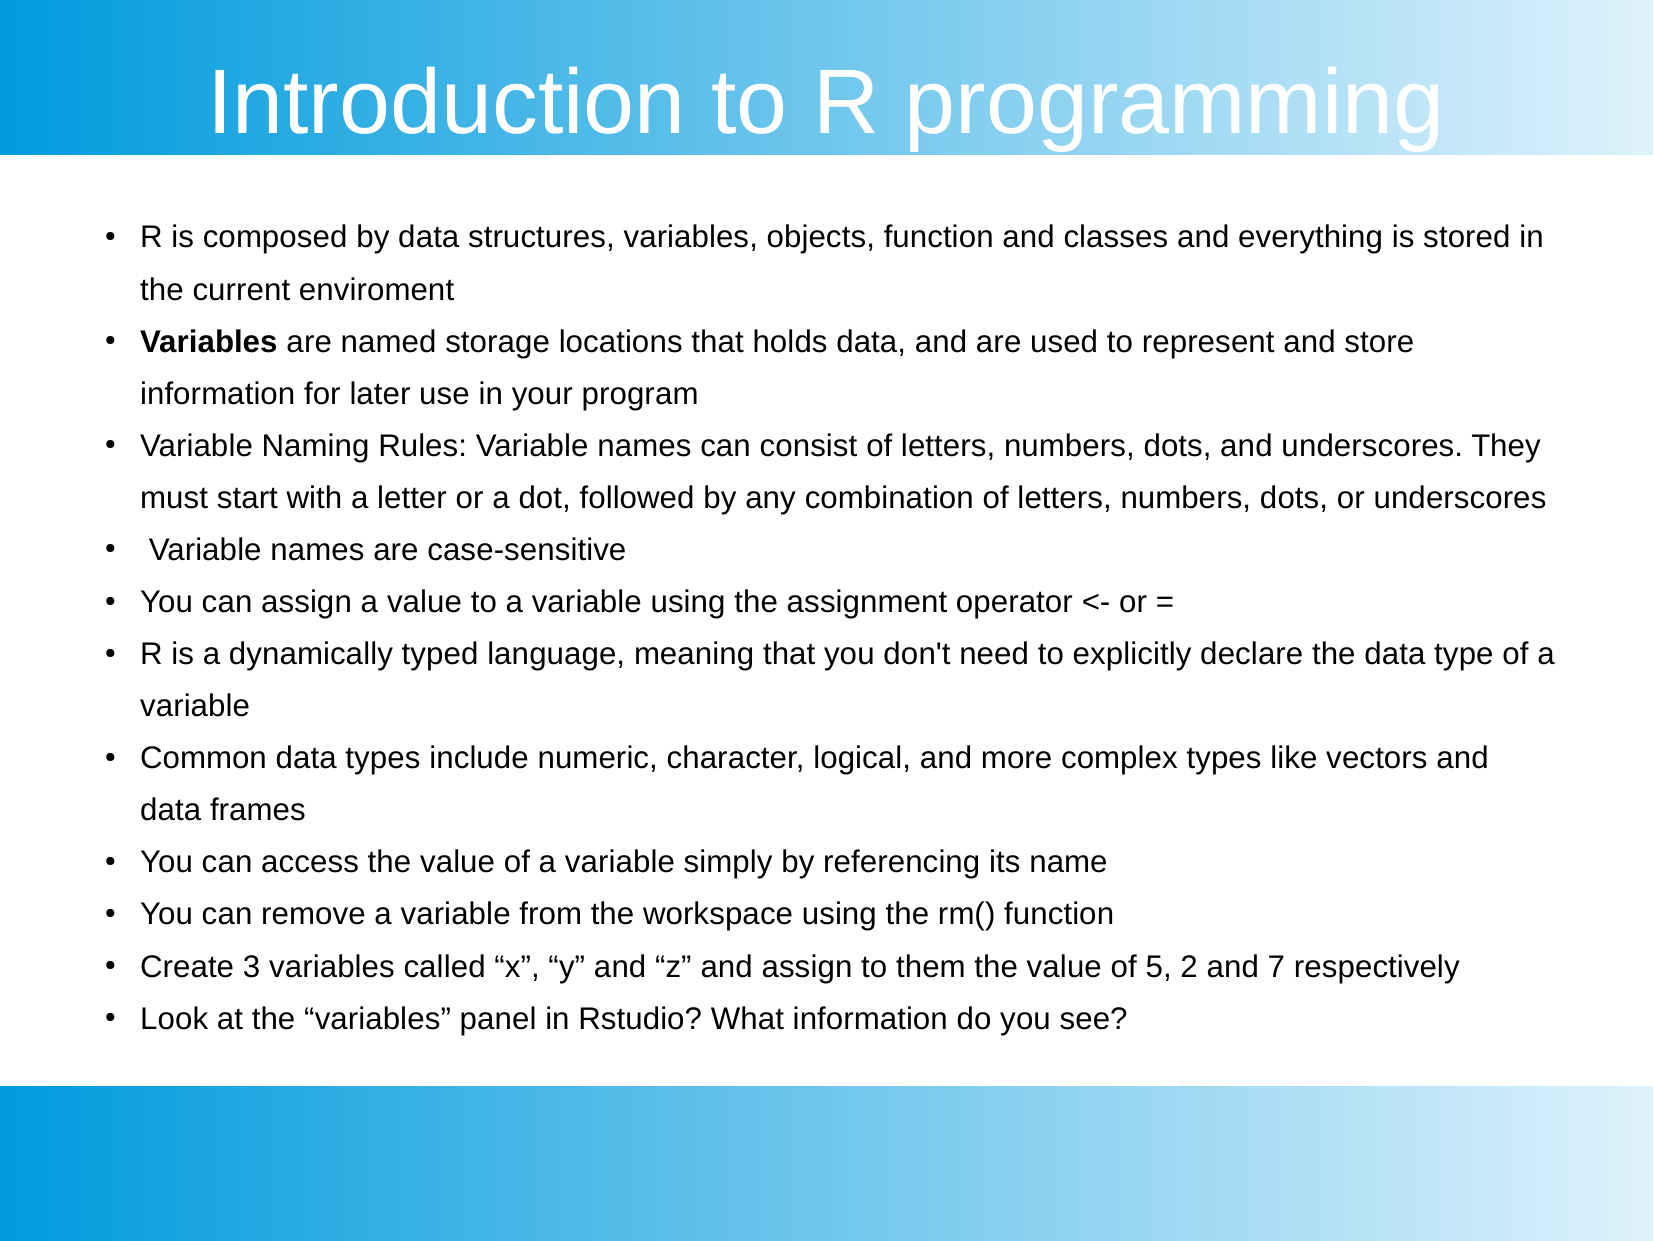

# Introduction to R programming
R is composed by data structures, variables, objects, function and classes and everything is stored in the current enviroment
Variables are named storage locations that holds data, and are used to represent and store information for later use in your program
Variable Naming Rules: Variable names can consist of letters, numbers, dots, and underscores. They must start with a letter or a dot, followed by any combination of letters, numbers, dots, or underscores
 Variable names are case-sensitive
You can assign a value to a variable using the assignment operator <- or =
R is a dynamically typed language, meaning that you don't need to explicitly declare the data type of a variable
Common data types include numeric, character, logical, and more complex types like vectors and data frames
You can access the value of a variable simply by referencing its name
You can remove a variable from the workspace using the rm() function
Create 3 variables called “x”, “y” and “z” and assign to them the value of 5, 2 and 7 respectively
Look at the “variables” panel in Rstudio? What information do you see?